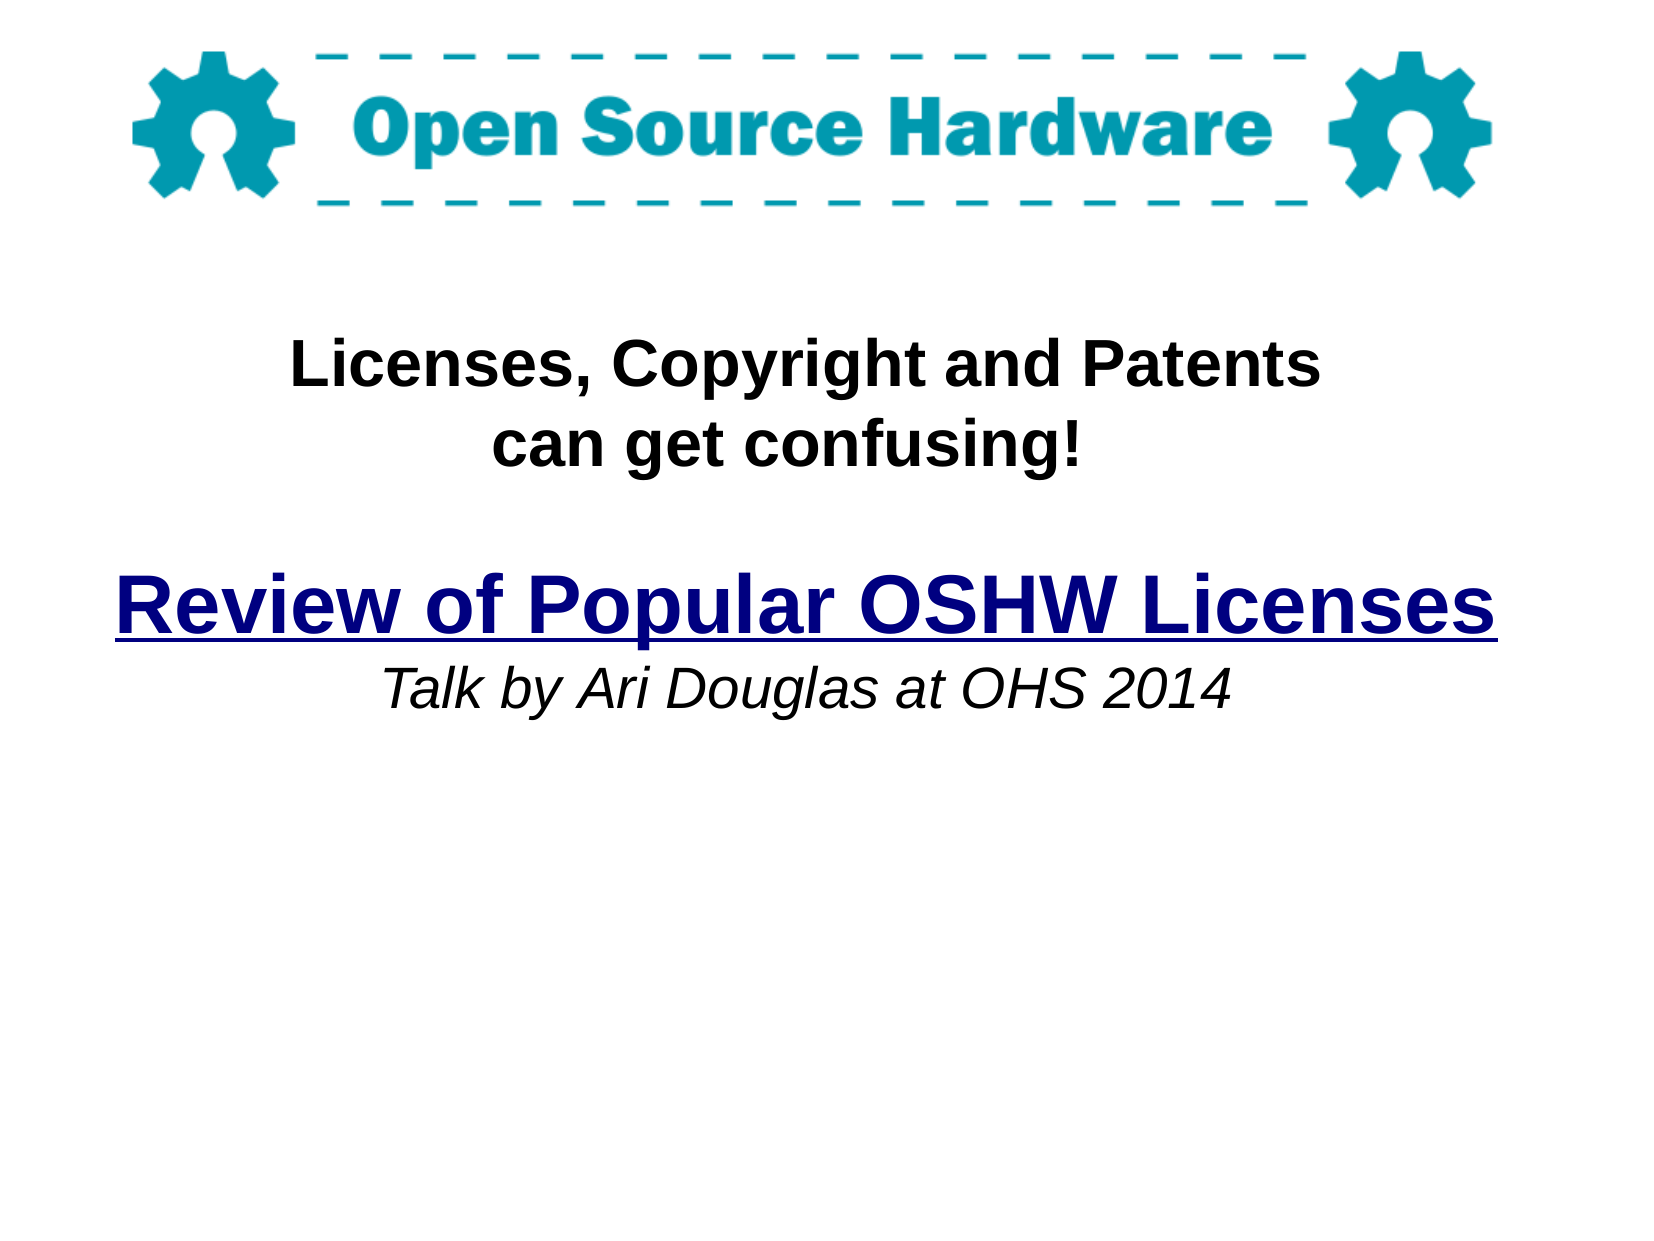

Licenses, Copyright and Patents
can get confusing!
Review of Popular OSHW Licenses
Talk by Ari Douglas at OHS 2014